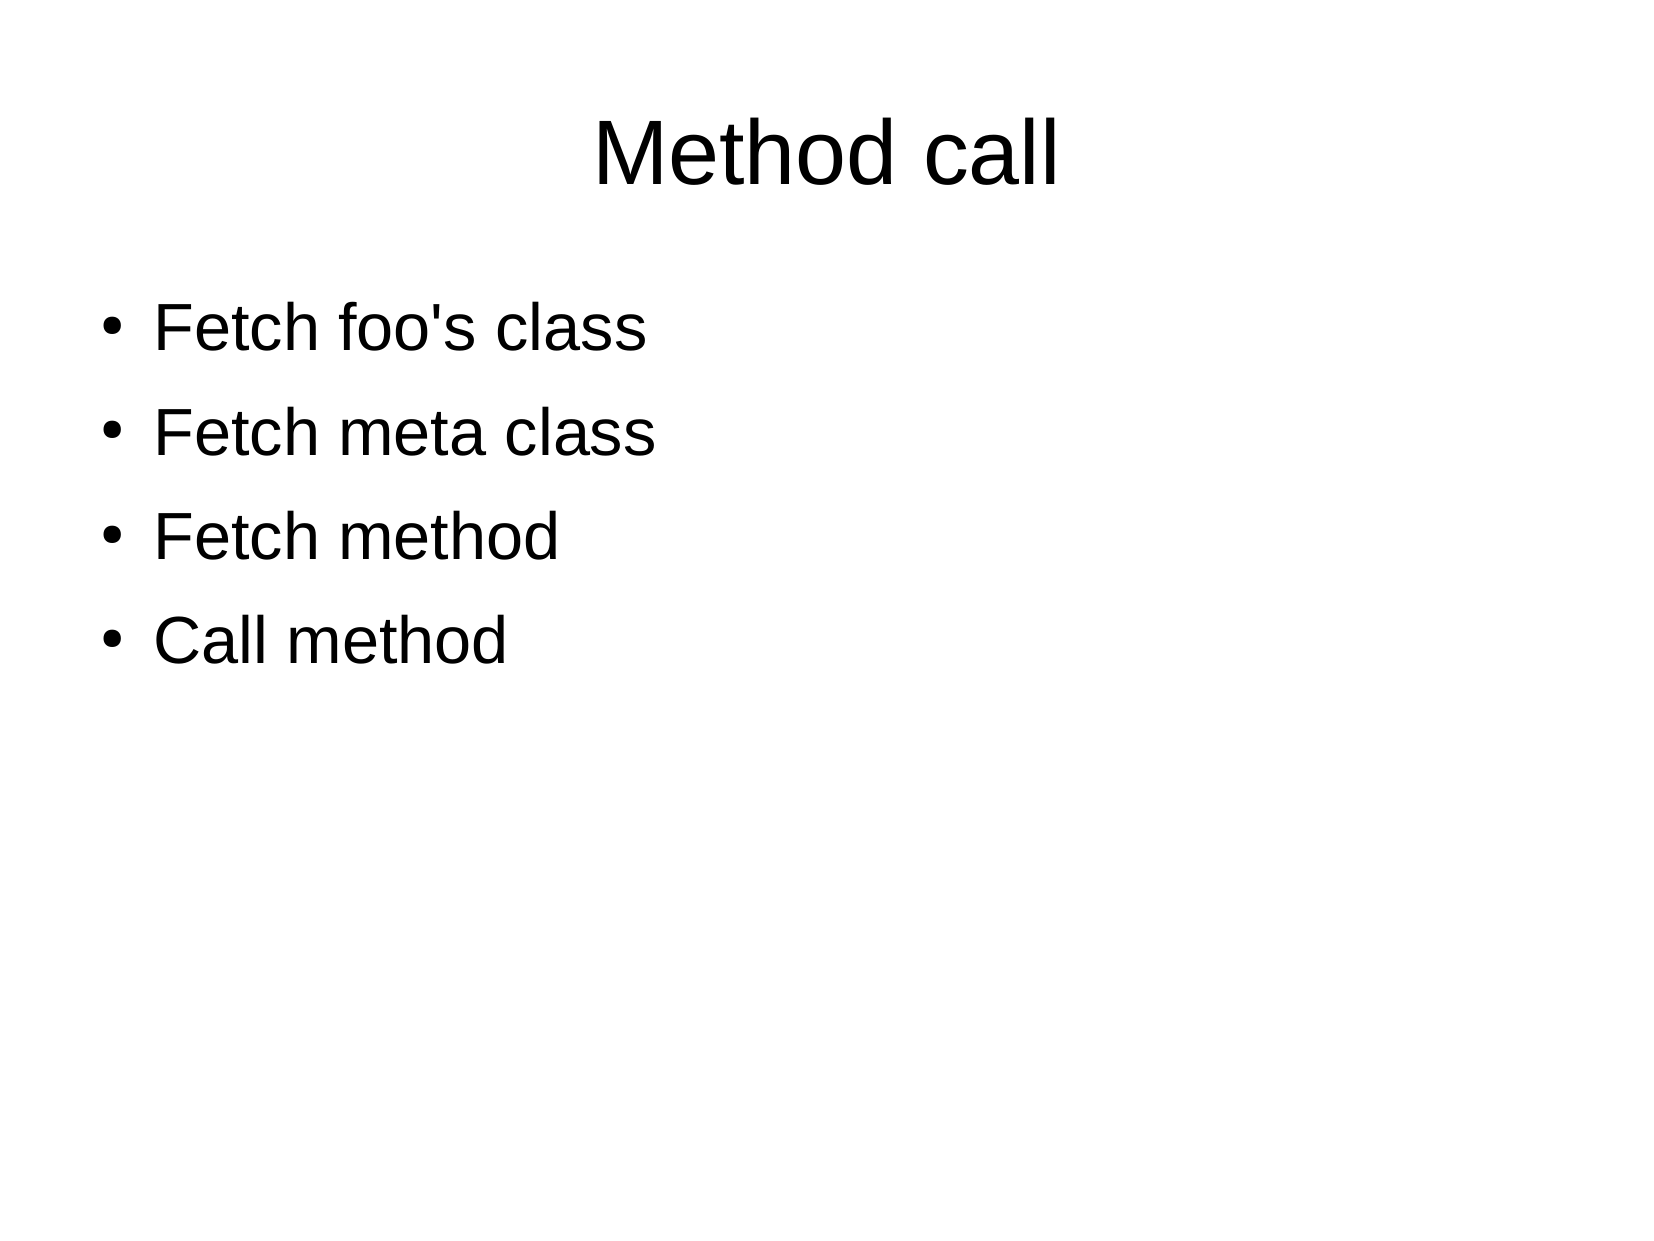

# Method call
Fetch foo's class
Fetch meta class
Fetch method
Call method